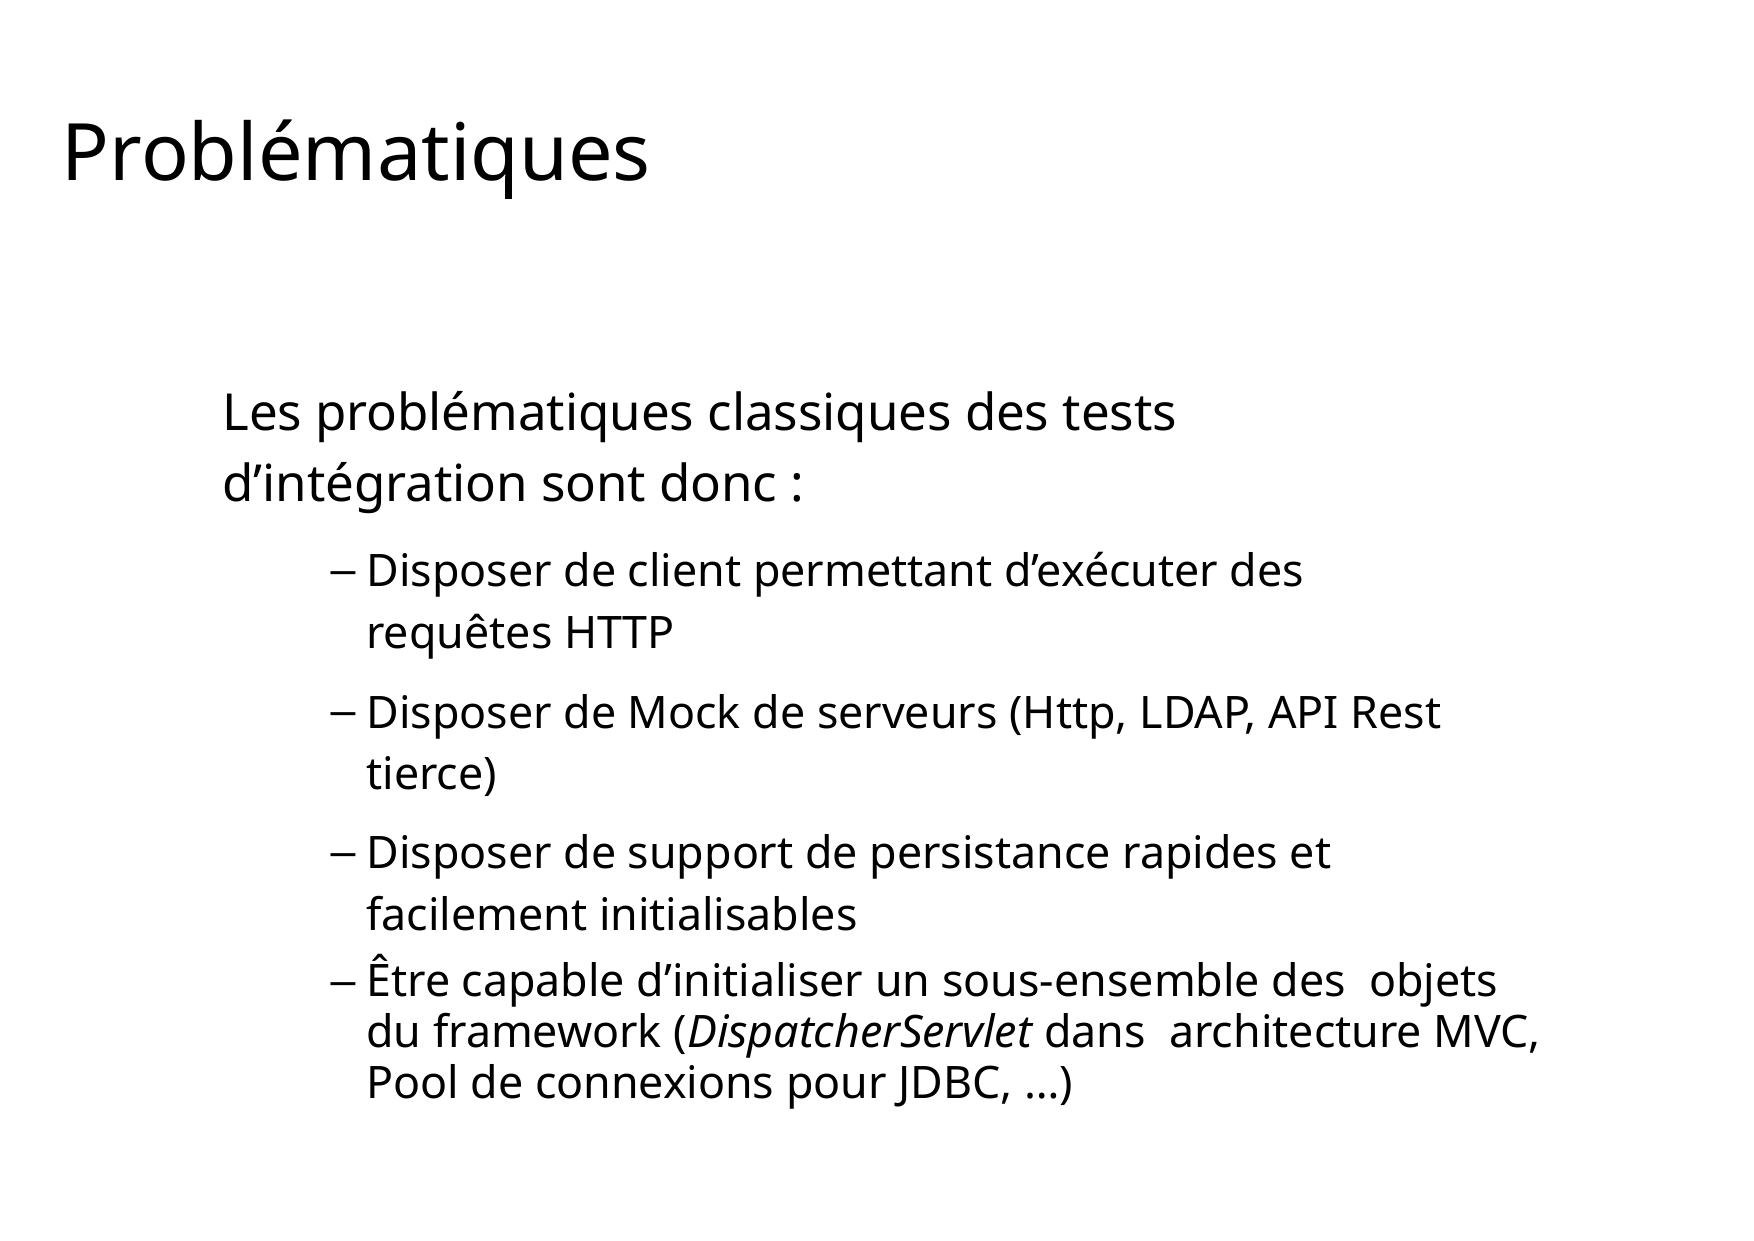

# Problématiques
Les problématiques classiques des tests d’intégration sont donc :
Disposer de client permettant d’exécuter des requêtes HTTP
Disposer de Mock de serveurs (Http, LDAP, API Rest tierce)
Disposer de support de persistance rapides et facilement initialisables
Être capable d’initialiser un sous-ensemble des objets du framework (DispatcherServlet dans architecture MVC, Pool de connexions pour JDBC, …)